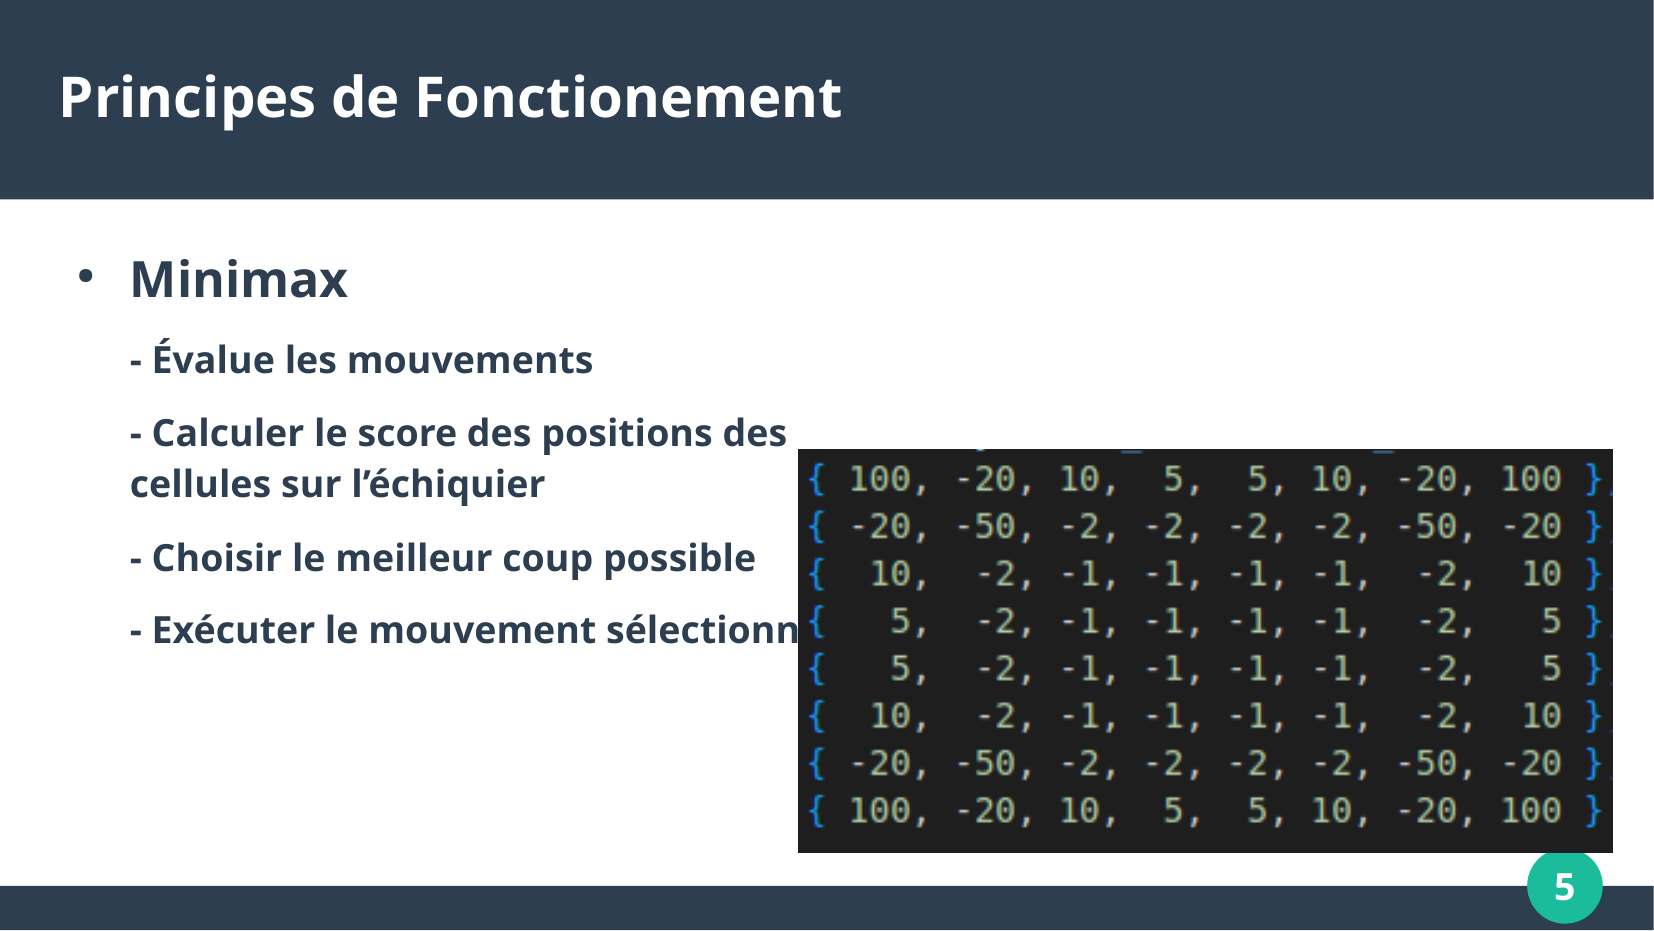

# Principes de Fonctionement
Minimax
- Évalue les mouvements
- Calculer le score des positions des cellules sur l’échiquier
- Choisir le meilleur coup possible
- Exécuter le mouvement sélectionné